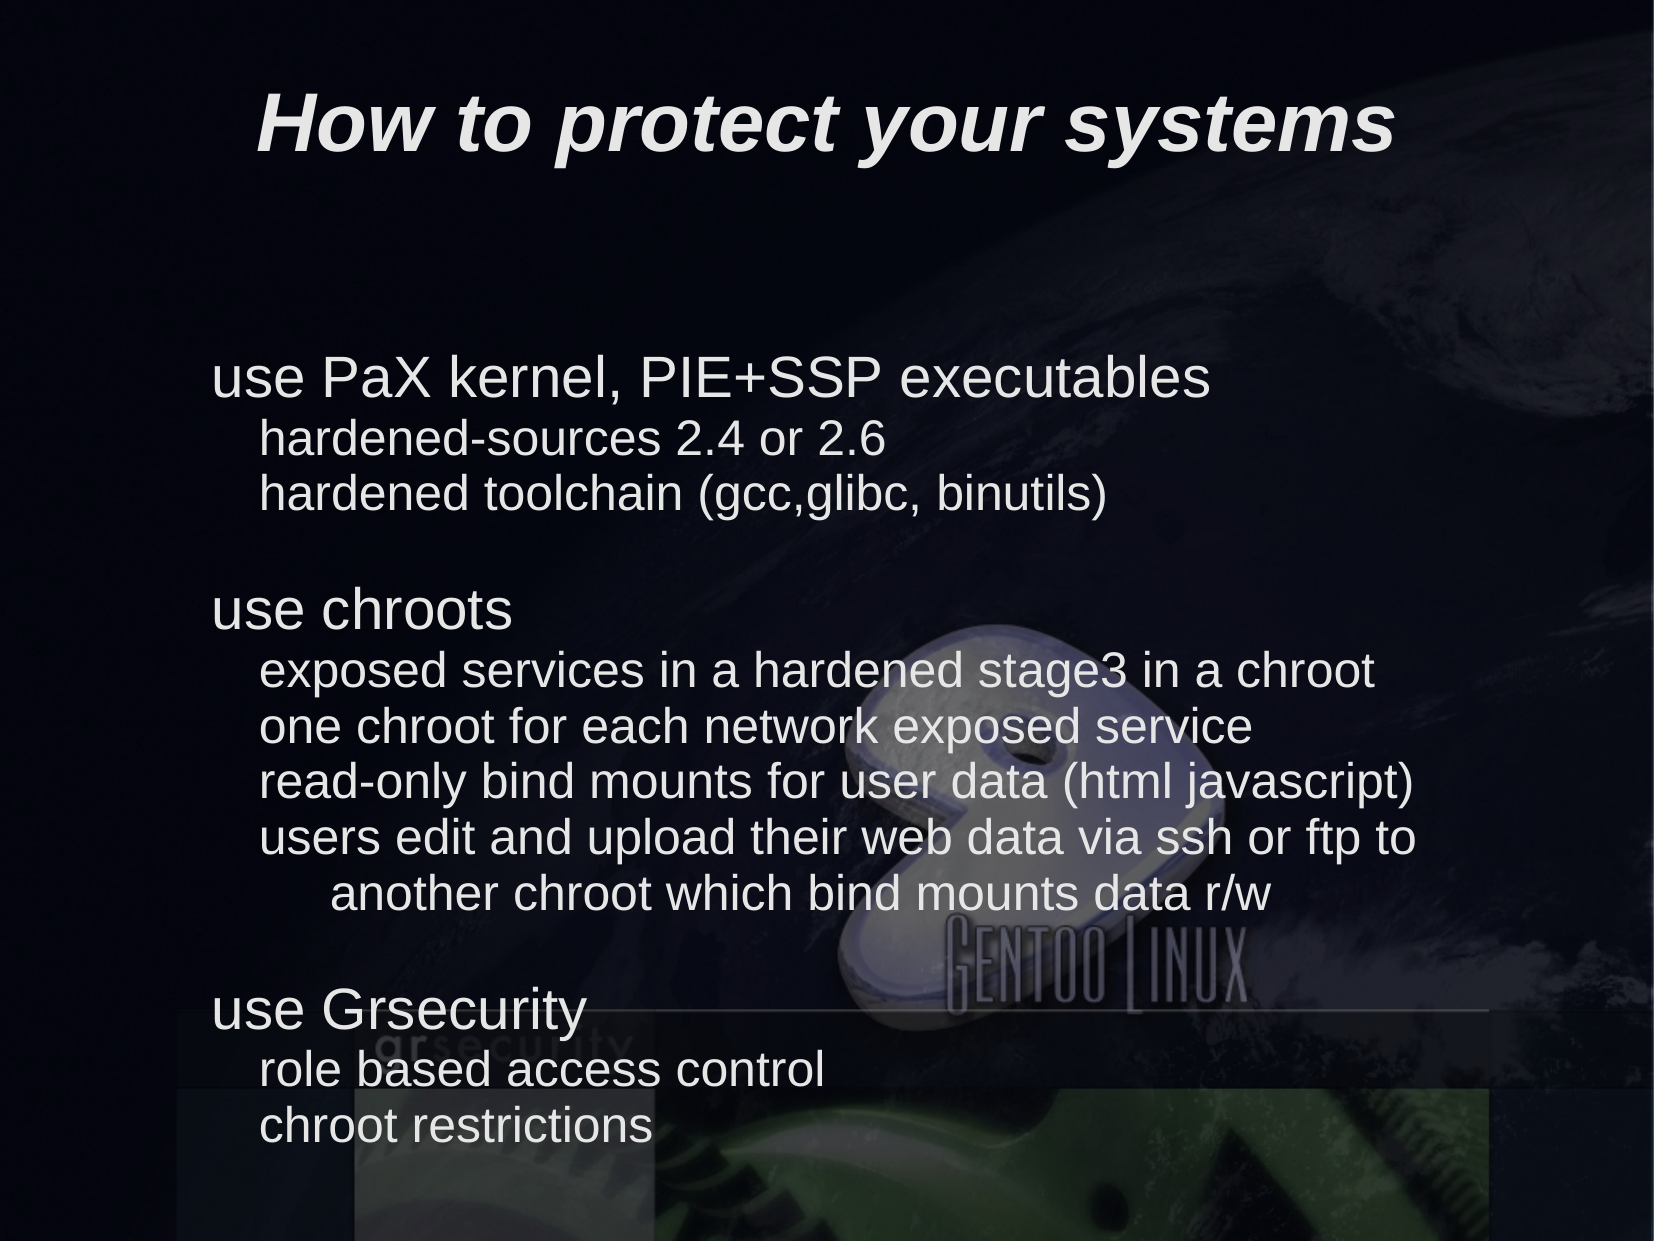

# How to protect your systems
use PaX kernel, PIE+SSP executables
hardened-sources 2.4 or 2.6
hardened toolchain (gcc,glibc, binutils)
use chroots
exposed services in a hardened stage3 in a chroot
one chroot for each network exposed service
read-only bind mounts for user data (html javascript)
users edit and upload their web data via ssh or ftp to
another chroot which bind mounts data r/w
use Grsecurity
role based access control
chroot restrictions